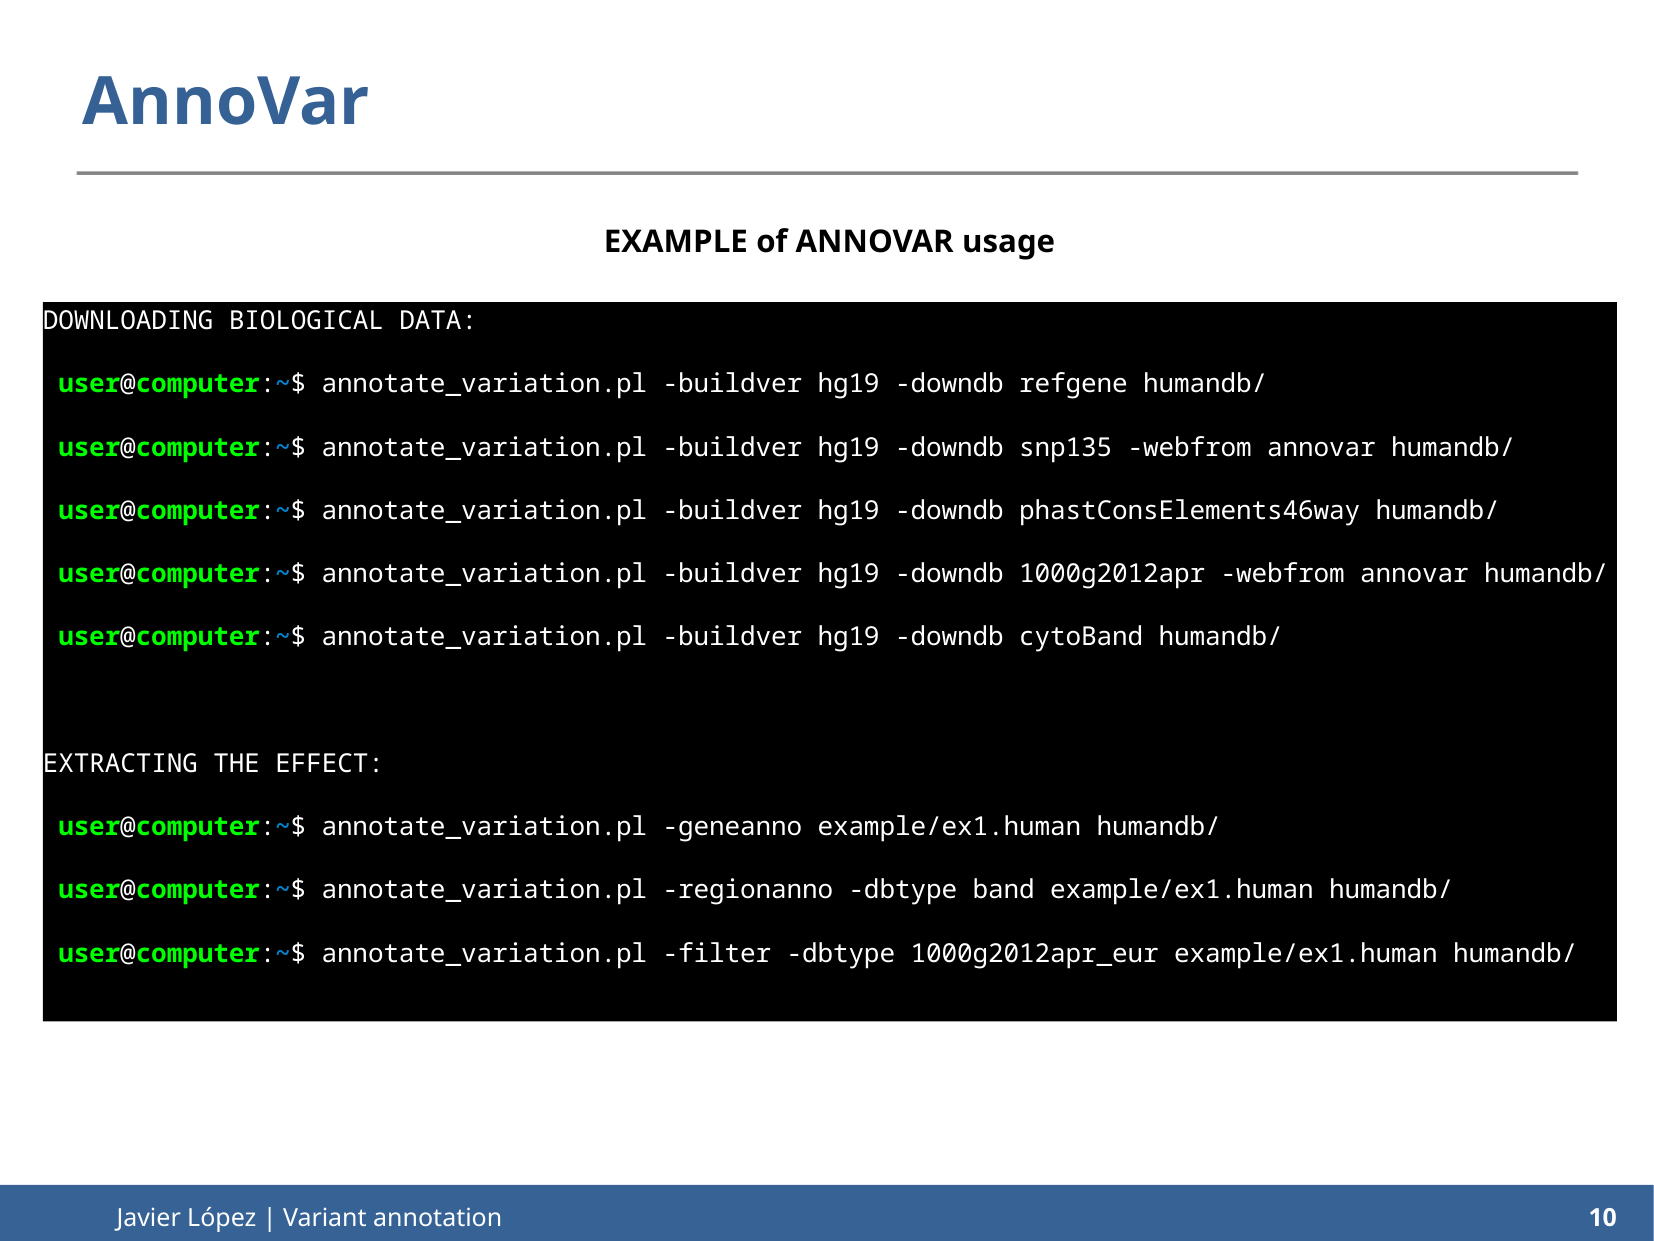

AnnoVar
EXAMPLE of ANNOVAR usage
# DOWNLOADING BIOLOGICAL DATA:
 user@computer:~$ annotate_variation.pl -buildver hg19 -downdb refgene humandb/
 user@computer:~$ annotate_variation.pl -buildver hg19 -downdb snp135 -webfrom annovar humandb/
 user@computer:~$ annotate_variation.pl -buildver hg19 -downdb phastConsElements46way humandb/
 user@computer:~$ annotate_variation.pl -buildver hg19 -downdb 1000g2012apr -webfrom annovar humandb/
 user@computer:~$ annotate_variation.pl -buildver hg19 -downdb cytoBand humandb/
EXTRACTING THE EFFECT:
 user@computer:~$ annotate_variation.pl -geneanno example/ex1.human humandb/
 user@computer:~$ annotate_variation.pl -regionanno -dbtype band example/ex1.human humandb/
 user@computer:~$ annotate_variation.pl -filter -dbtype 1000g2012apr_eur example/ex1.human humandb/
Javier López | Variant annotation
10